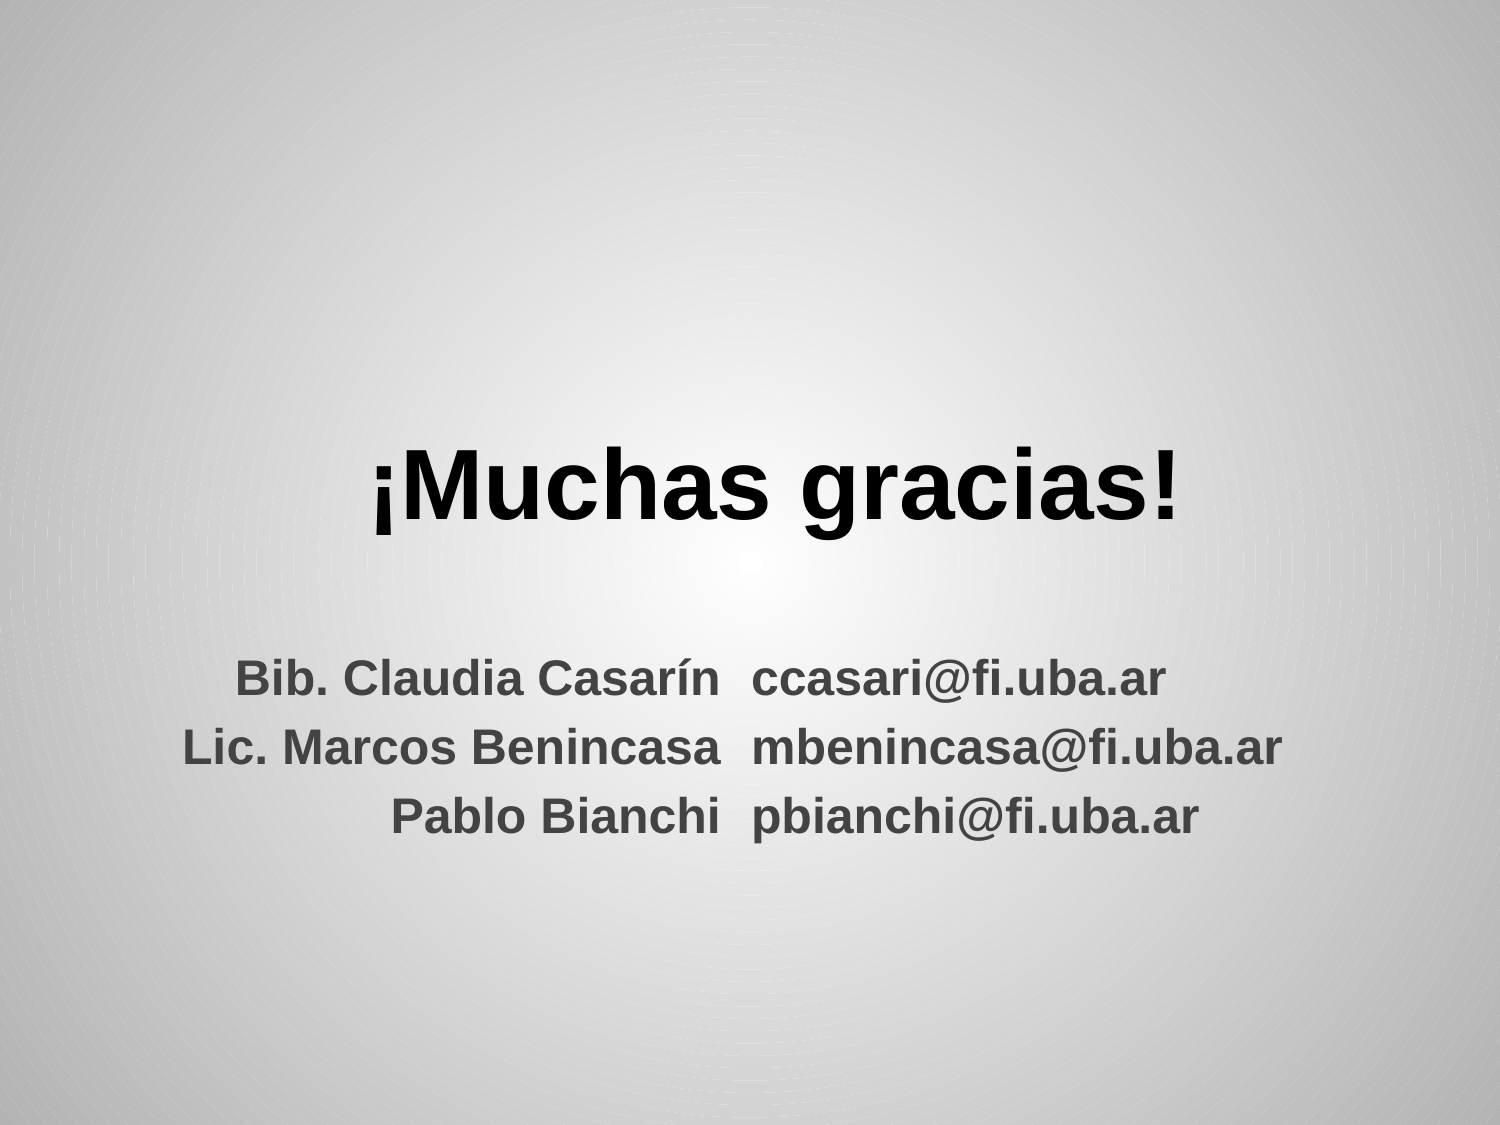

¡Muchas gracias!
# Bib. Claudia Casarín Lic. Marcos Benincasa Pablo Bianchi
ccasari@fi.uba.ar
mbenincasa@fi.uba.ar
pbianchi@fi.uba.ar